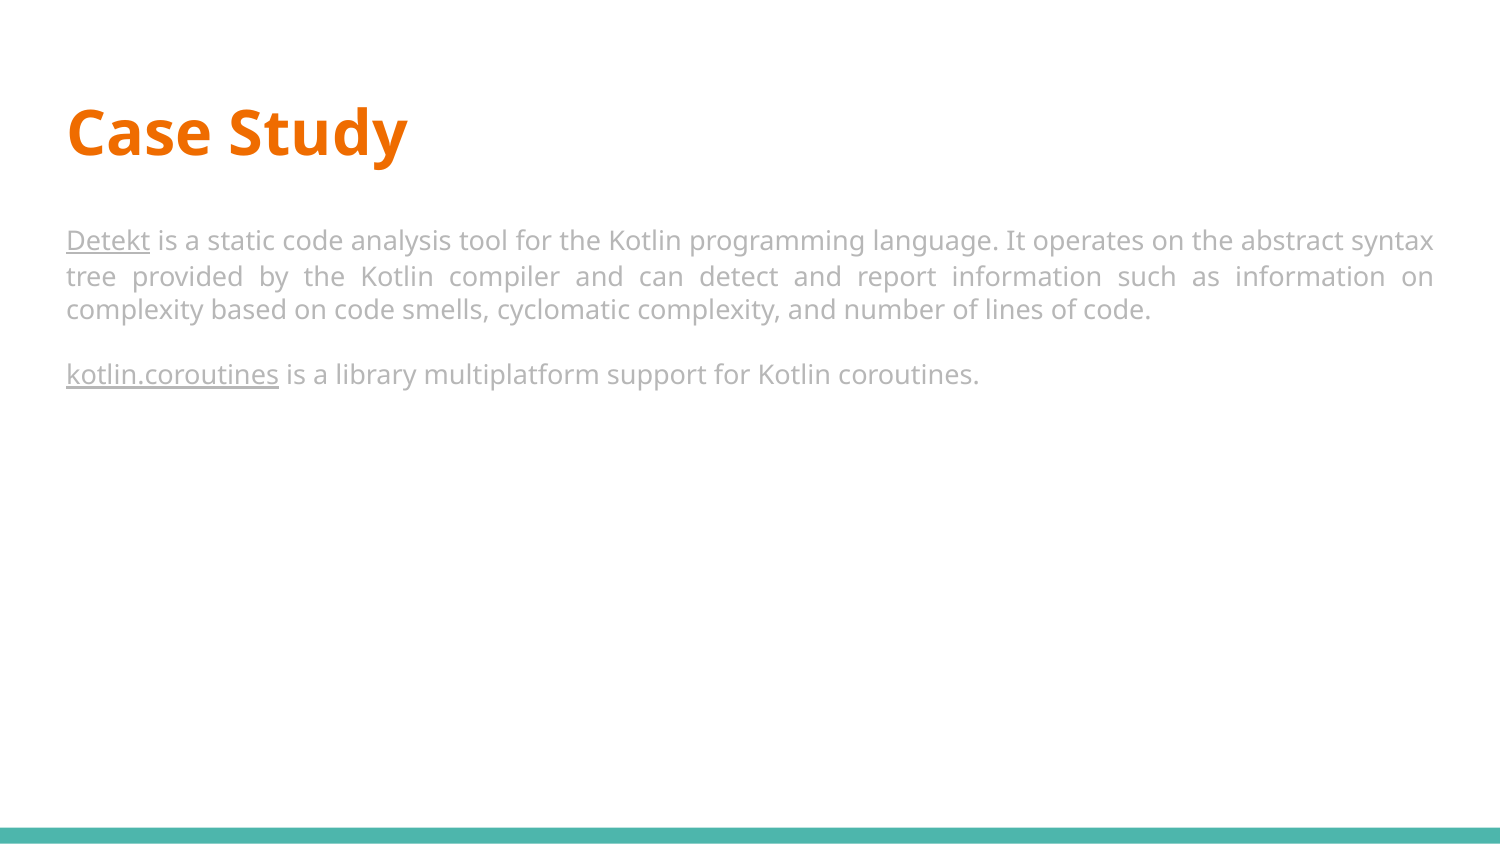

# Case Study
Detekt is a static code analysis tool for the Kotlin programming language. It operates on the abstract syntax tree provided by the Kotlin compiler and can detect and report information such as information on complexity based on code smells, cyclomatic complexity, and number of lines of code.
kotlin.coroutines is a library multiplatform support for Kotlin coroutines.